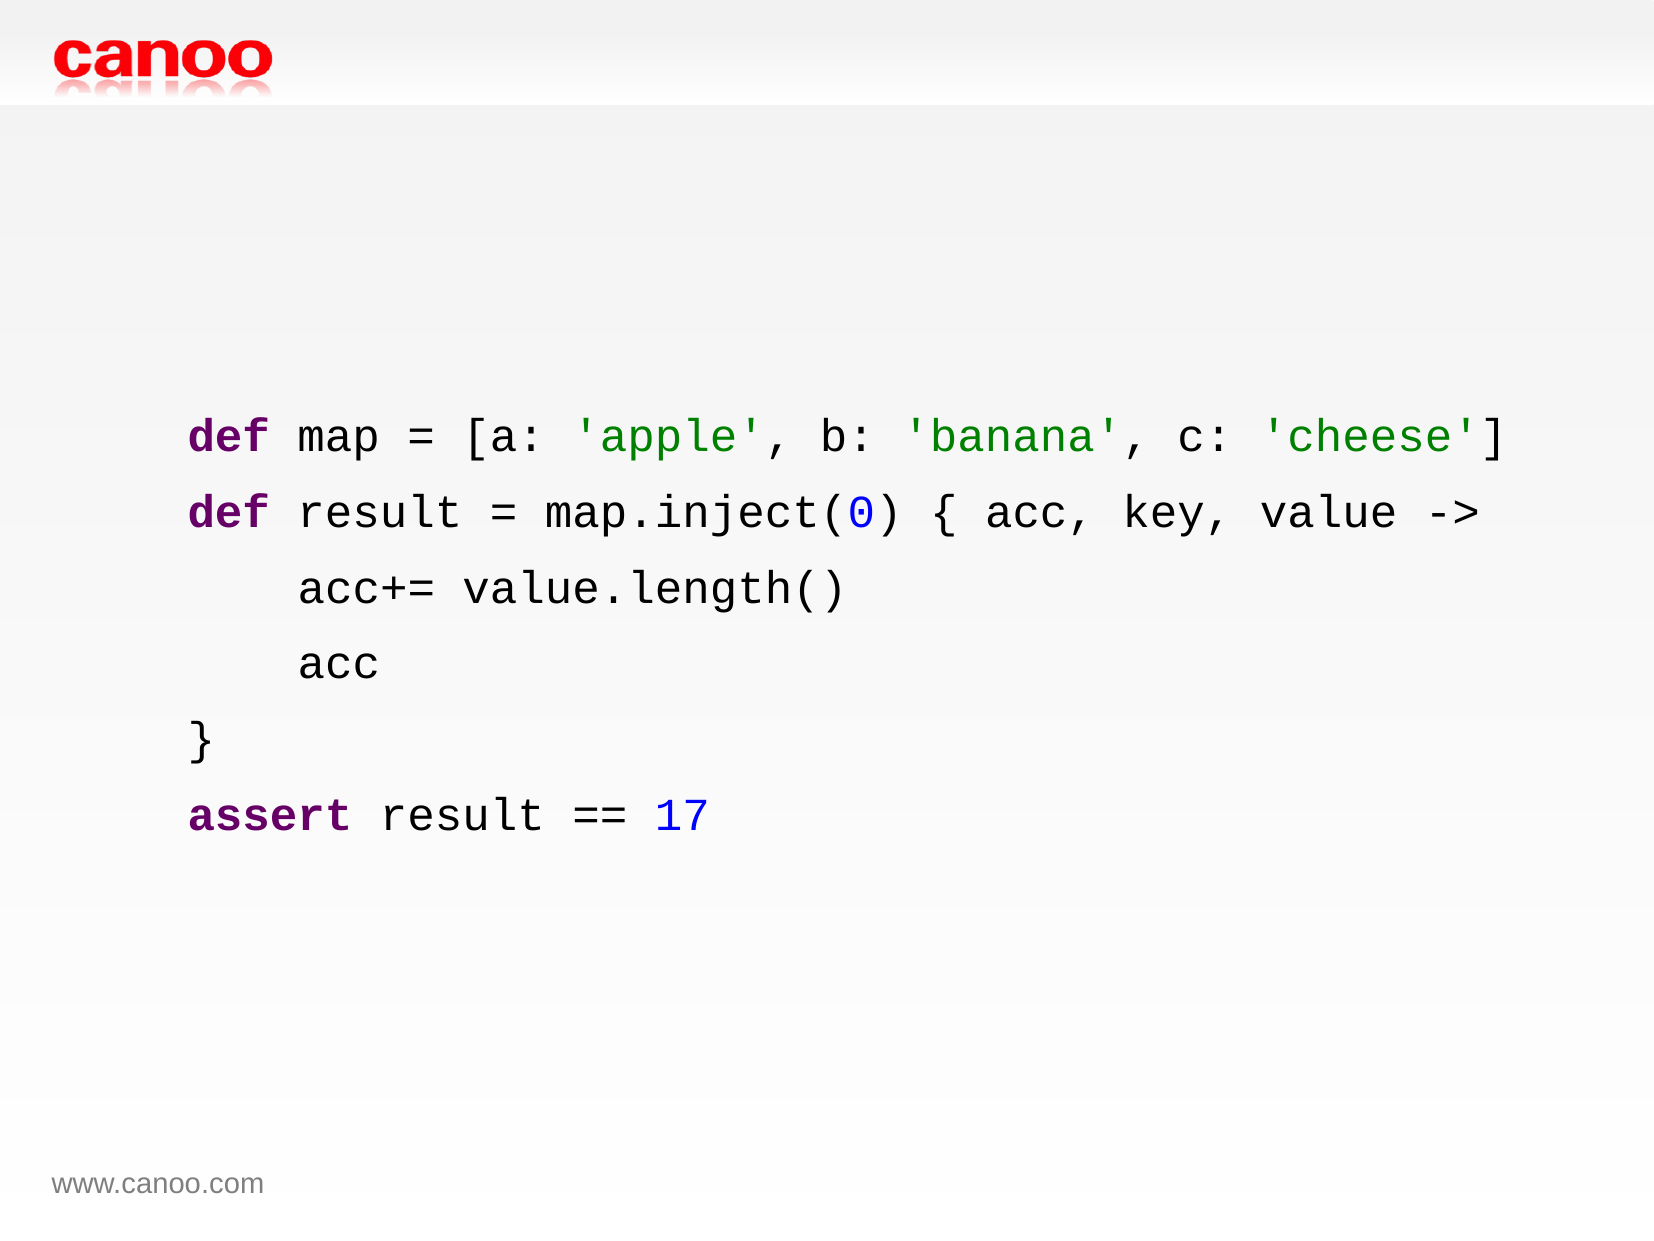

def map = [a: 'apple', b: 'banana', c: 'cheese']
def result = map.inject(0) { acc, key, value ->
 acc+= value.length()
 acc
}
assert result == 17